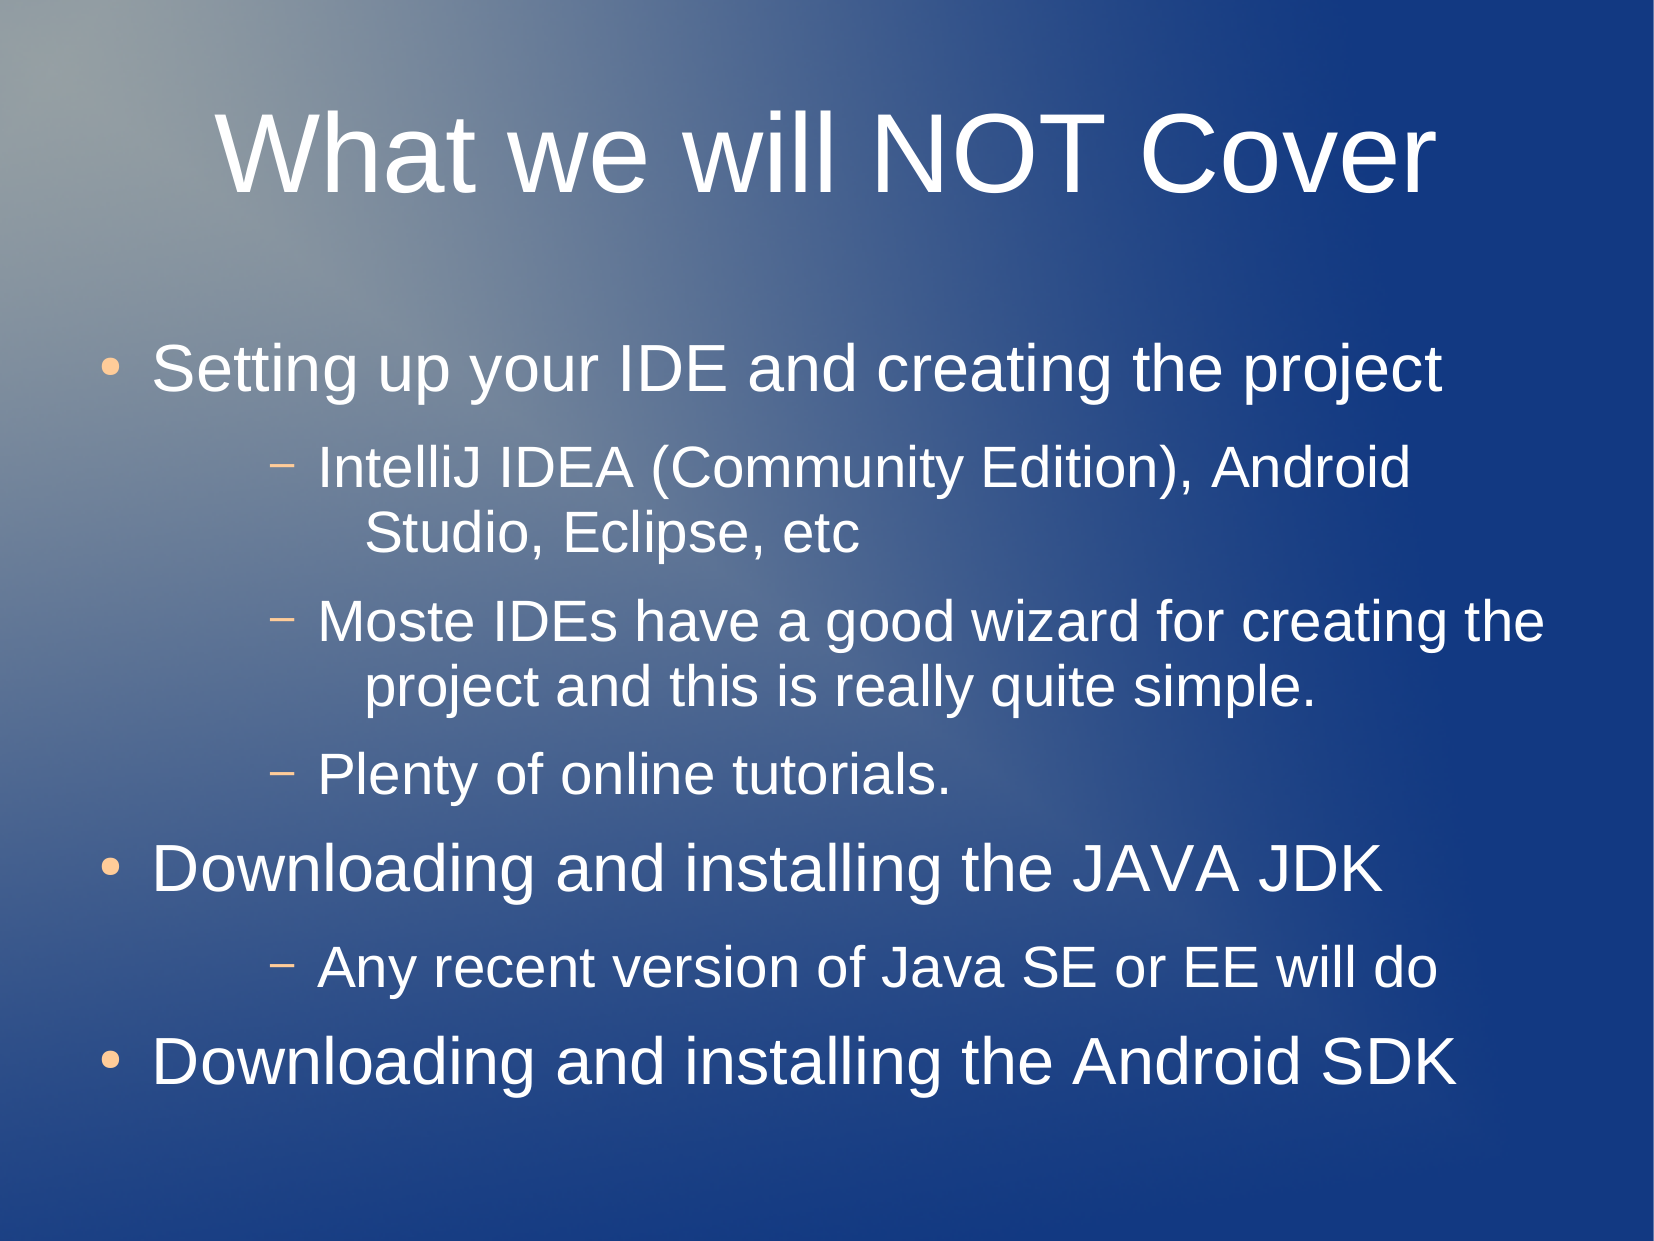

# What we will NOT Cover
Setting up your IDE and creating the project
IntelliJ IDEA (Community Edition), Android Studio, Eclipse, etc
Moste IDEs have a good wizard for creating the project and this is really quite simple.
Plenty of online tutorials.
Downloading and installing the JAVA JDK
Any recent version of Java SE or EE will do
Downloading and installing the Android SDK